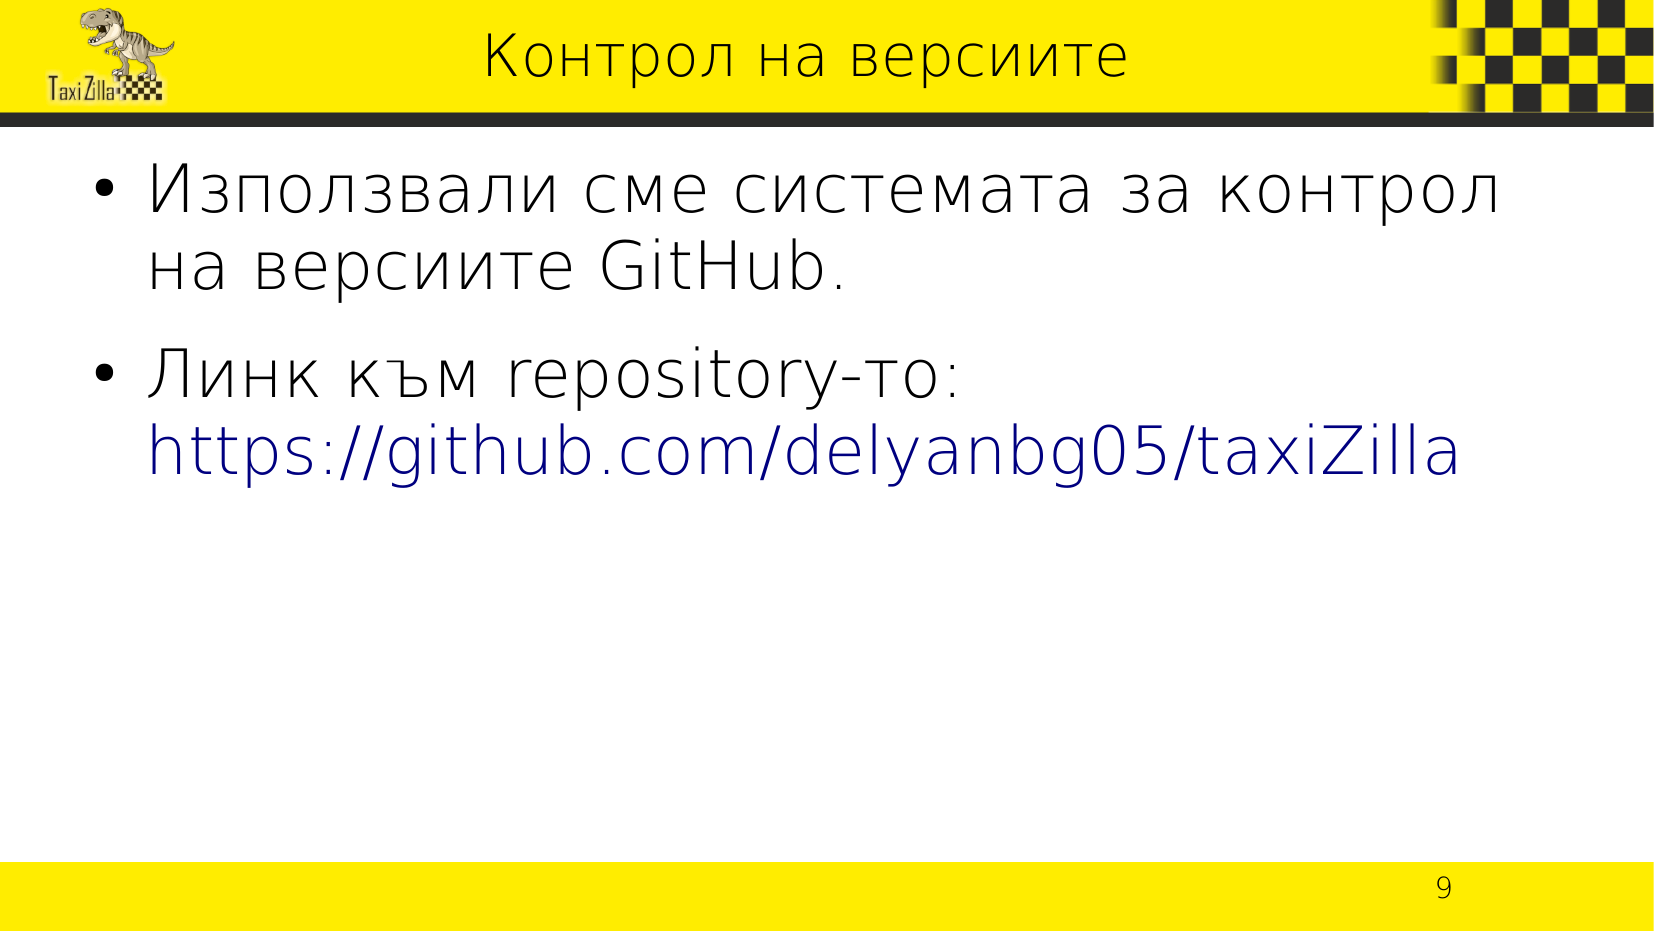

# Контрол на версиите
Използвали сме системата за контрол на версиите GitHub.
Линк към repository-то: https://github.com/delyanbg05/taxiZilla